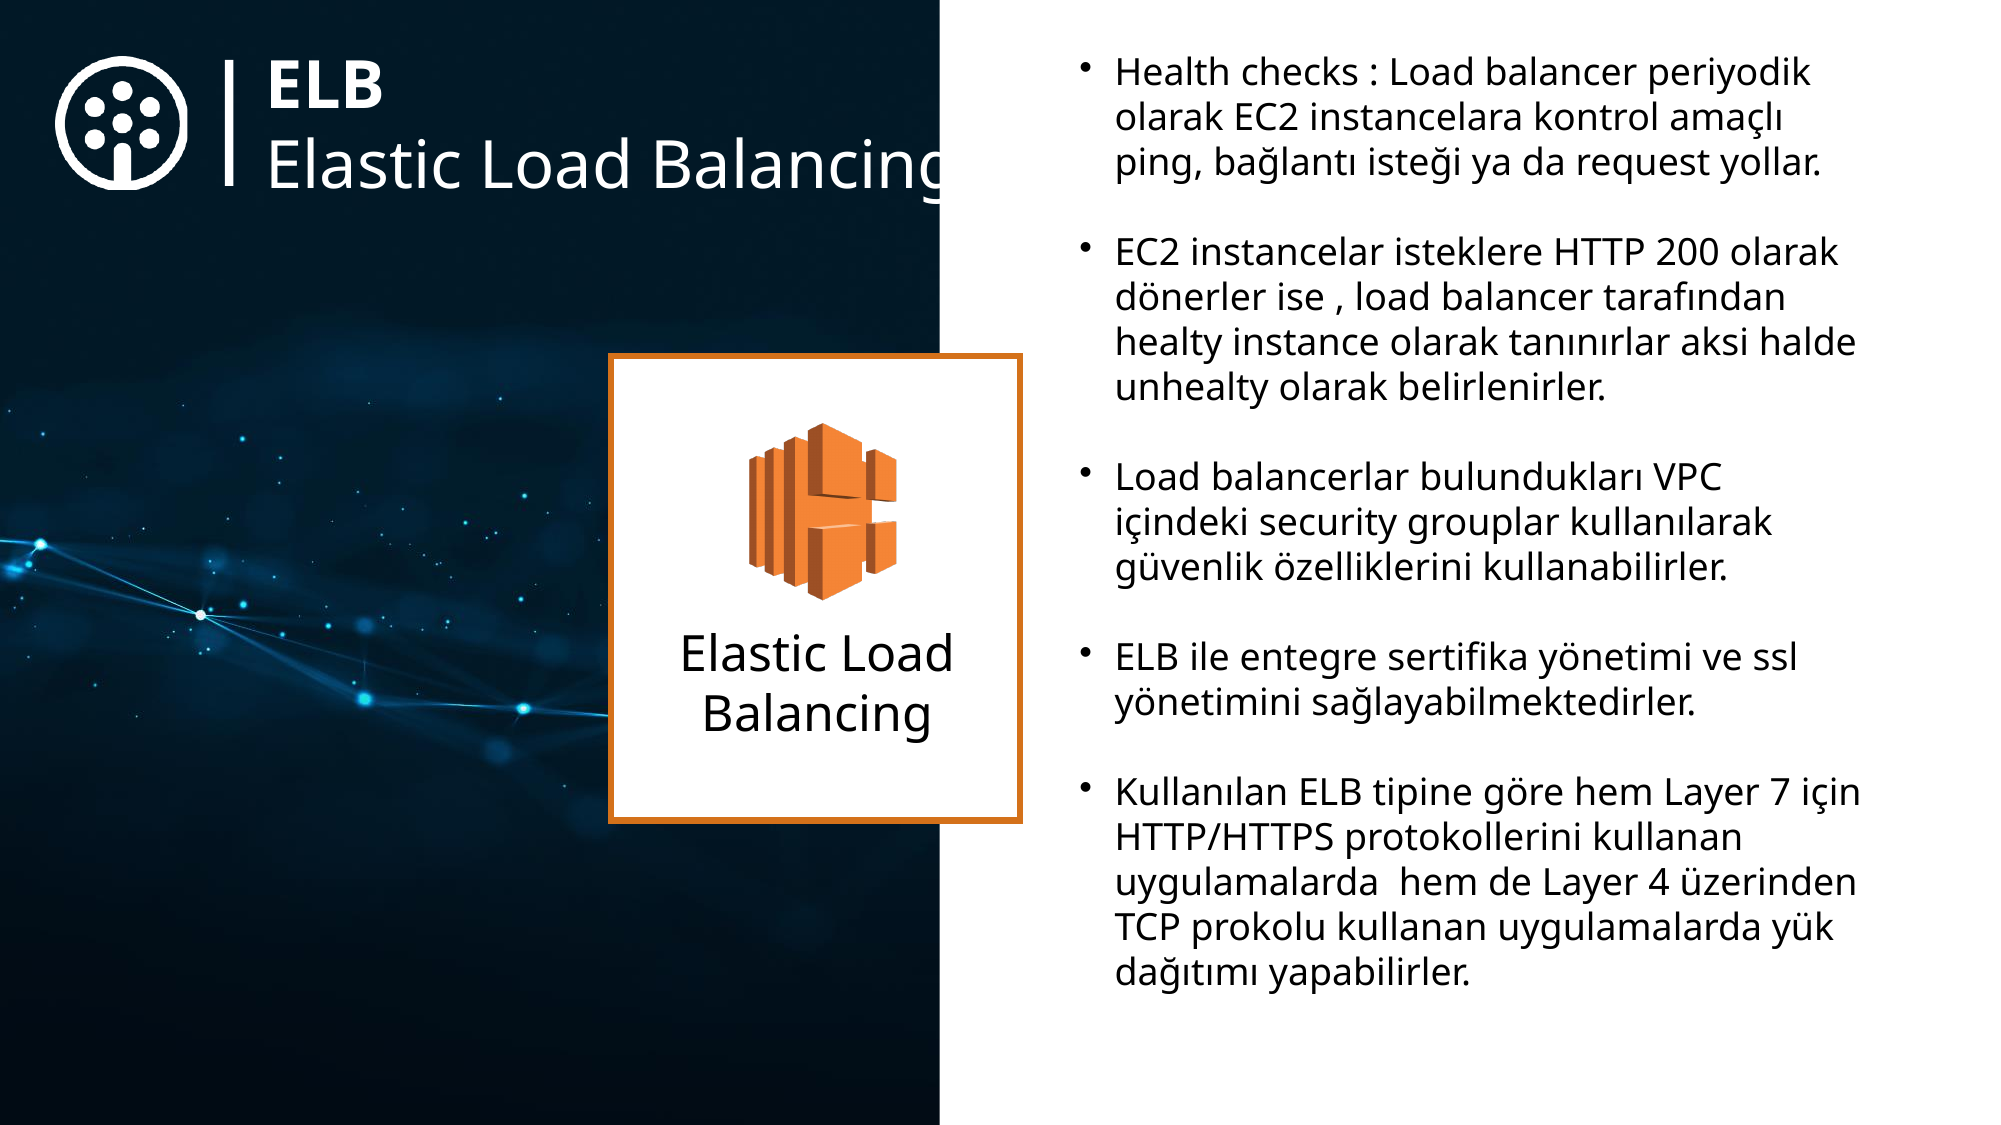

ELB
Elastic Load Balancing
Health checks : Load balancer periyodik olarak EC2 instancelara kontrol amaçlı ping, bağlantı isteği ya da request yollar.
EC2 instancelar isteklere HTTP 200 olarak dönerler ise , load balancer tarafından healty instance olarak tanınırlar aksi halde unhealty olarak belirlenirler.
Load balancerlar bulundukları VPC içindeki security grouplar kullanılarak güvenlik özelliklerini kullanabilirler.
ELB ile entegre sertifika yönetimi ve ssl yönetimini sağlayabilmektedirler.
Kullanılan ELB tipine göre hem Layer 7 için HTTP/HTTPS protokollerini kullanan uygulamalarda hem de Layer 4 üzerinden TCP prokolu kullanan uygulamalarda yük dağıtımı yapabilirler.
Elastic Load
Balancing